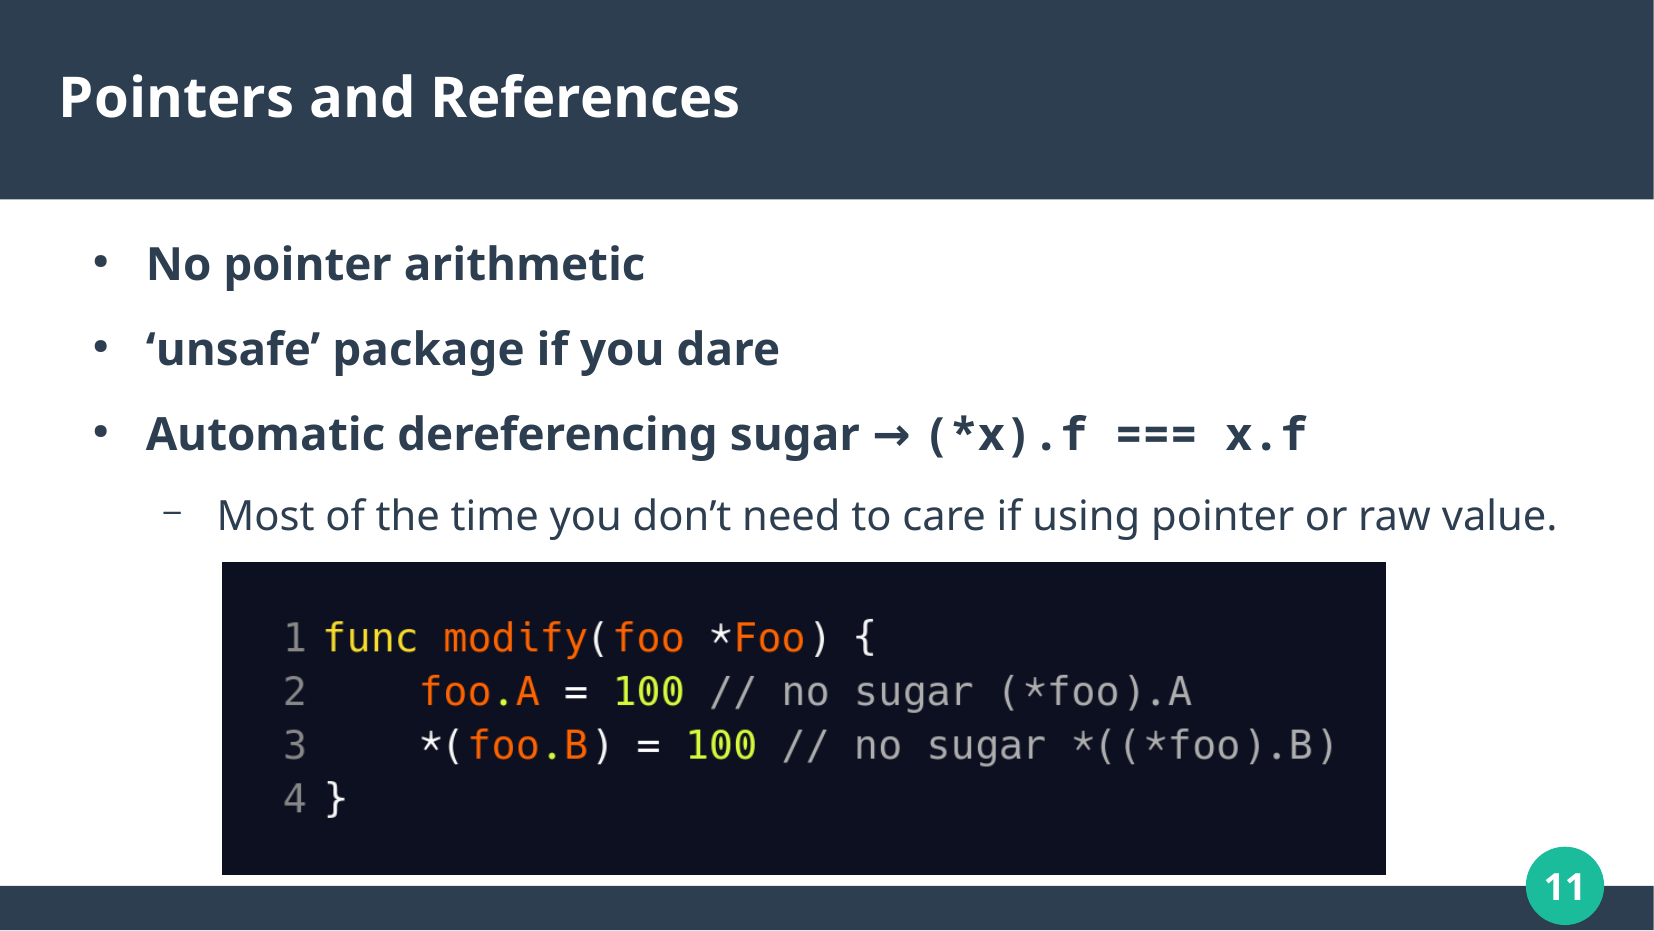

# Pointers and References
No pointer arithmetic
‘unsafe’ package if you dare
Automatic dereferencing sugar → (*x).f === x.f
Most of the time you don’t need to care if using pointer or raw value.